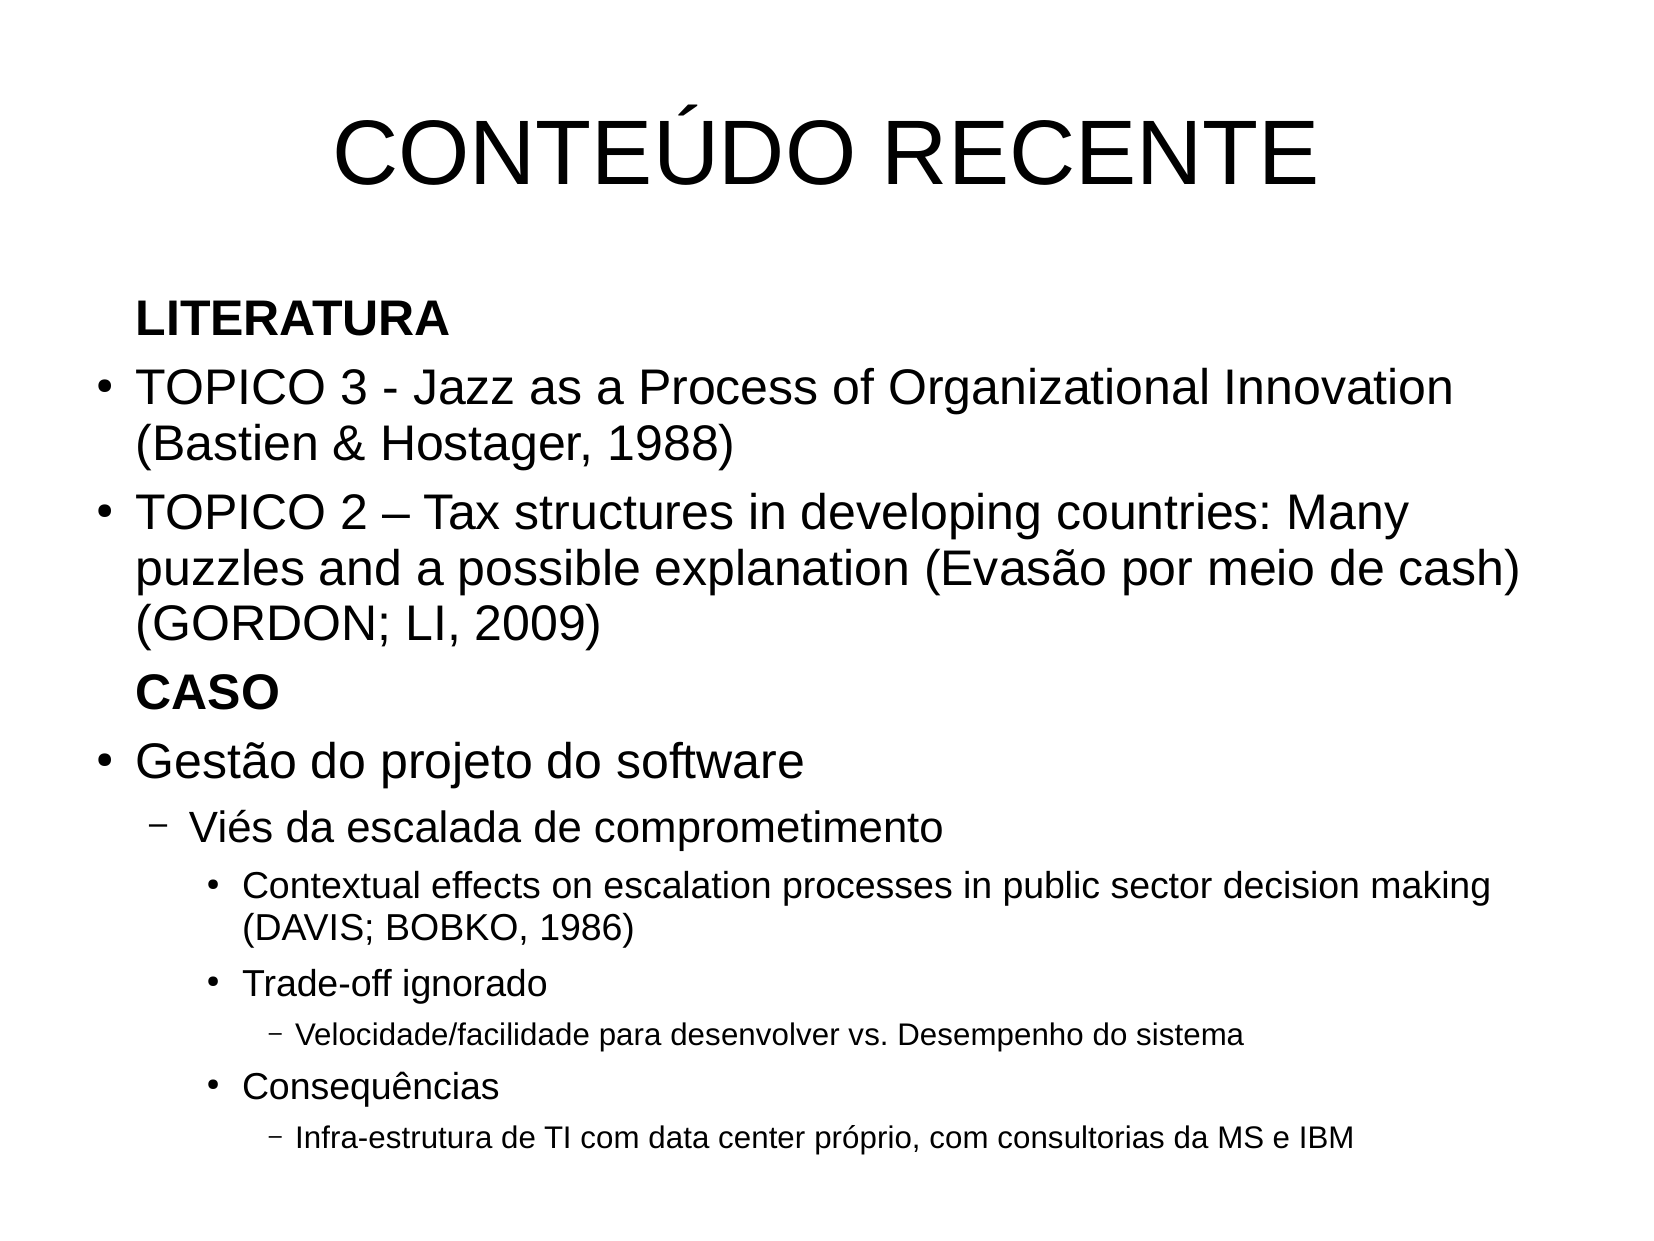

# CONTEÚDO RECENTE
LITERATURA
TOPICO 3 - Jazz as a Process of Organizational Innovation (Bastien & Hostager, 1988)
TOPICO 2 – Tax structures in developing countries: Many puzzles and a possible explanation (Evasão por meio de cash) (GORDON; LI, 2009)
CASO
Gestão do projeto do software
Viés da escalada de comprometimento
Contextual effects on escalation processes in public sector decision making (DAVIS; BOBKO, 1986)
Trade-off ignorado
Velocidade/facilidade para desenvolver vs. Desempenho do sistema
Consequências
Infra-estrutura de TI com data center próprio, com consultorias da MS e IBM